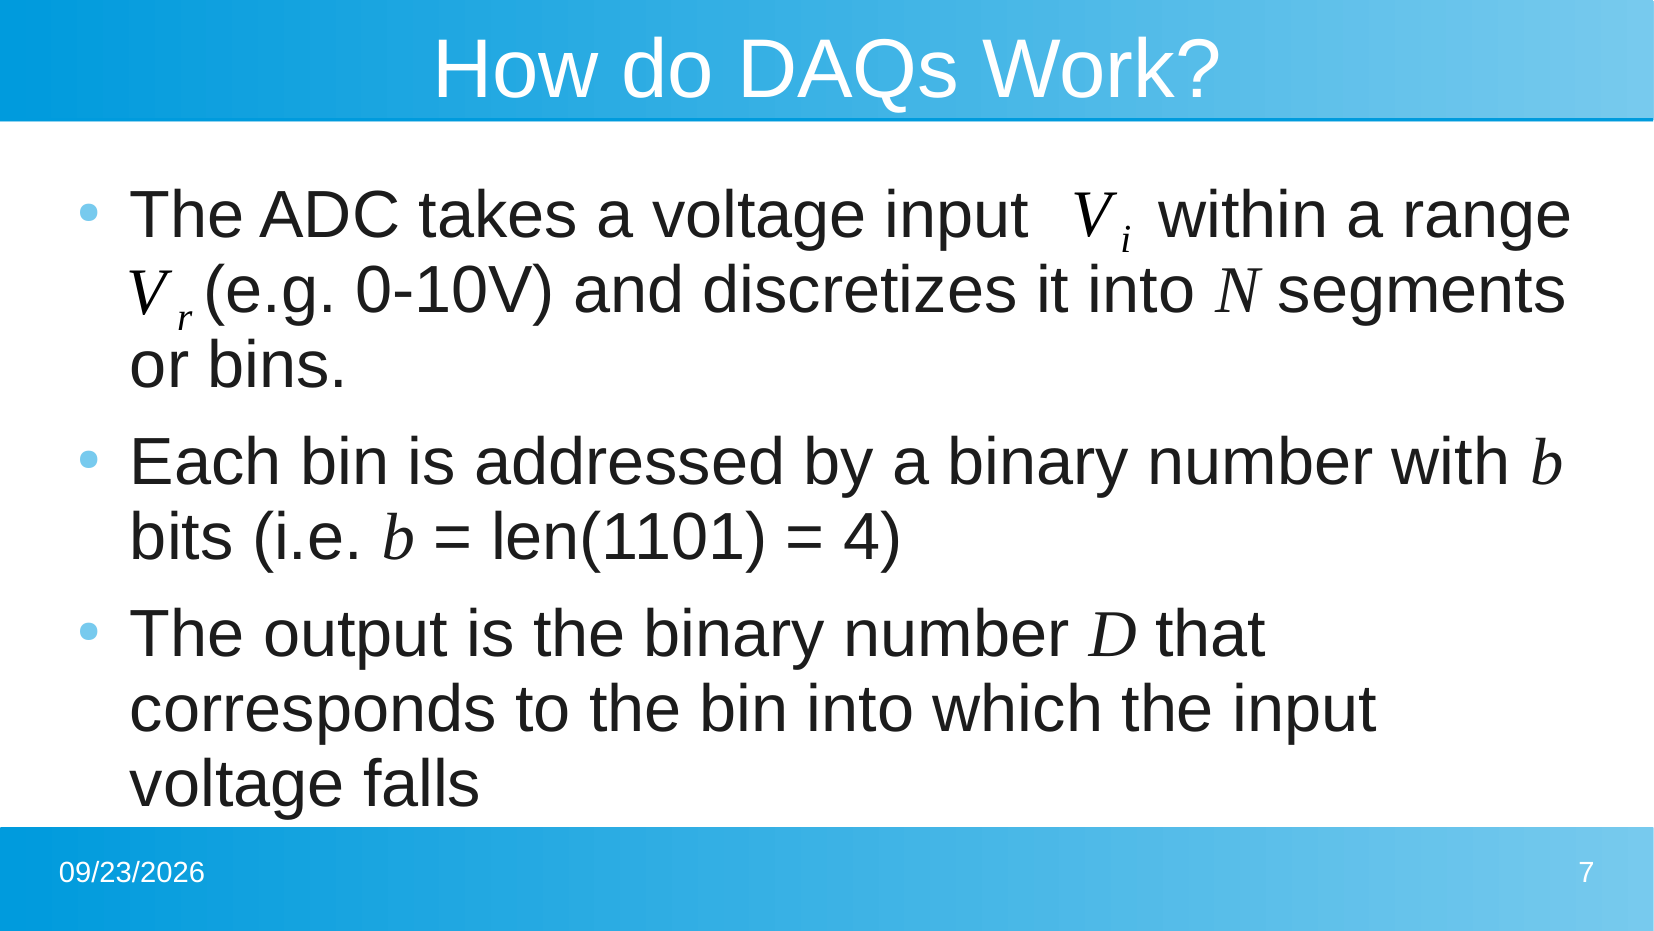

# How do DAQs Work​?
The ADC takes a voltage input within a range (e.g. 0-10V) and discretizes it into N segments or bins.
Each bin is addressed by a binary number with b bits (i.e. b = len(1101) = 4)
The output is the binary number D that corresponds to the bin into which the input voltage falls
7